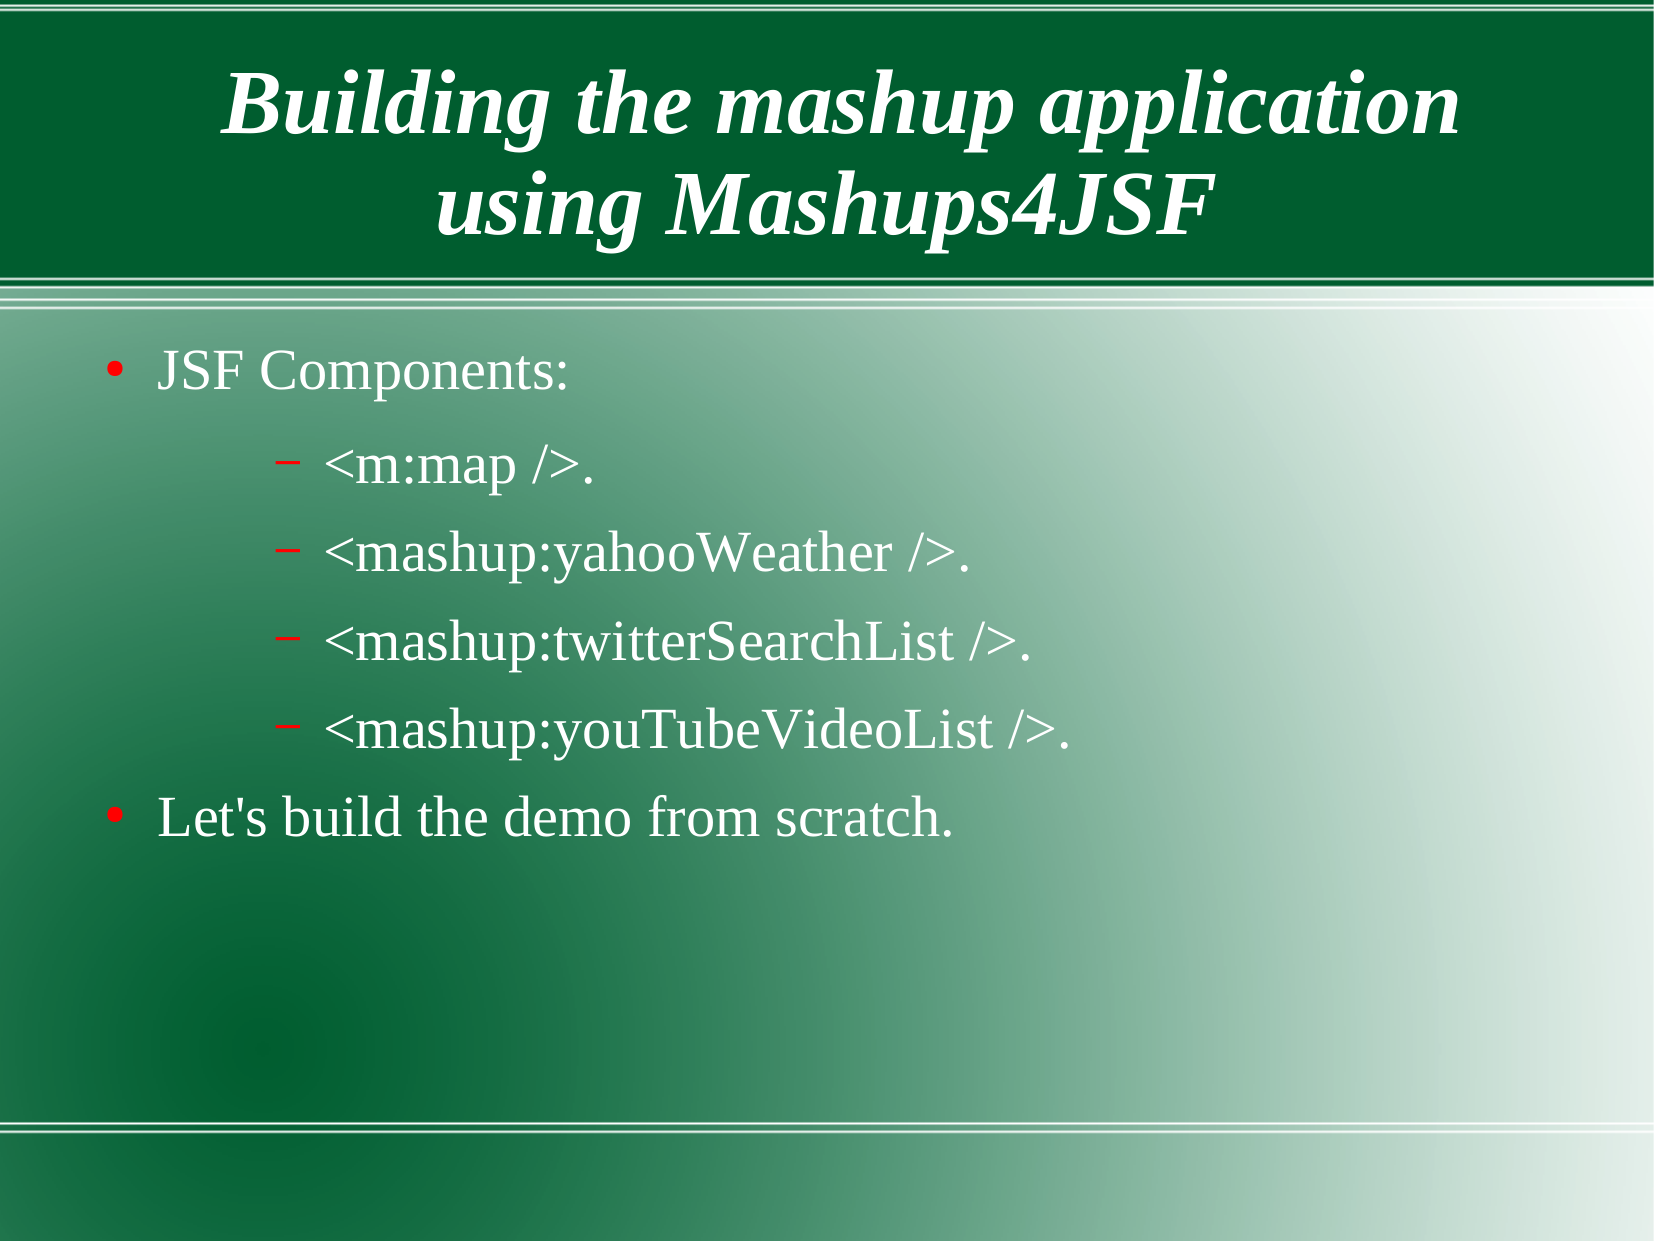

# Building the mashup application using Mashups4JSF
JSF Components:
<m:map />.
<mashup:yahooWeather />.
<mashup:twitterSearchList />.
<mashup:youTubeVideoList />.
Let's build the demo from scratch.